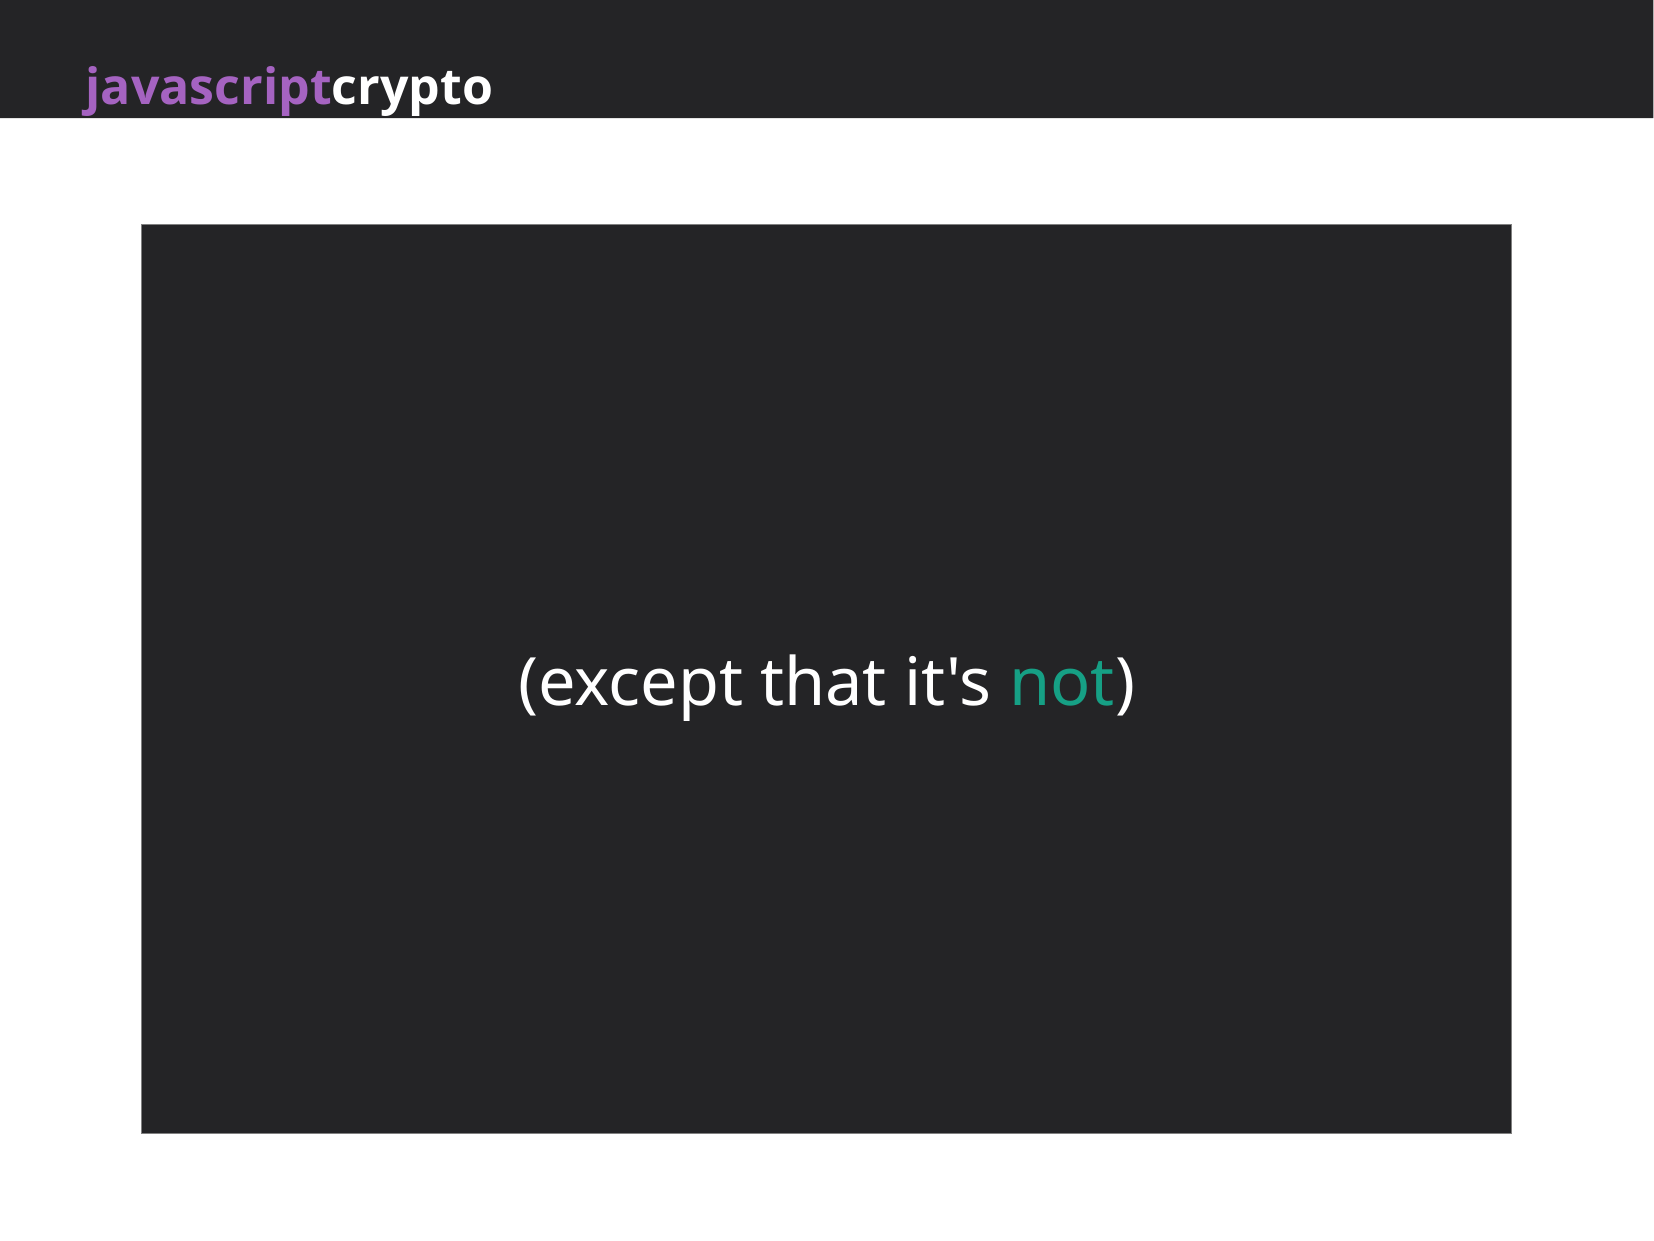

javascriptcrypto
(except that it's not)
encrypt shit